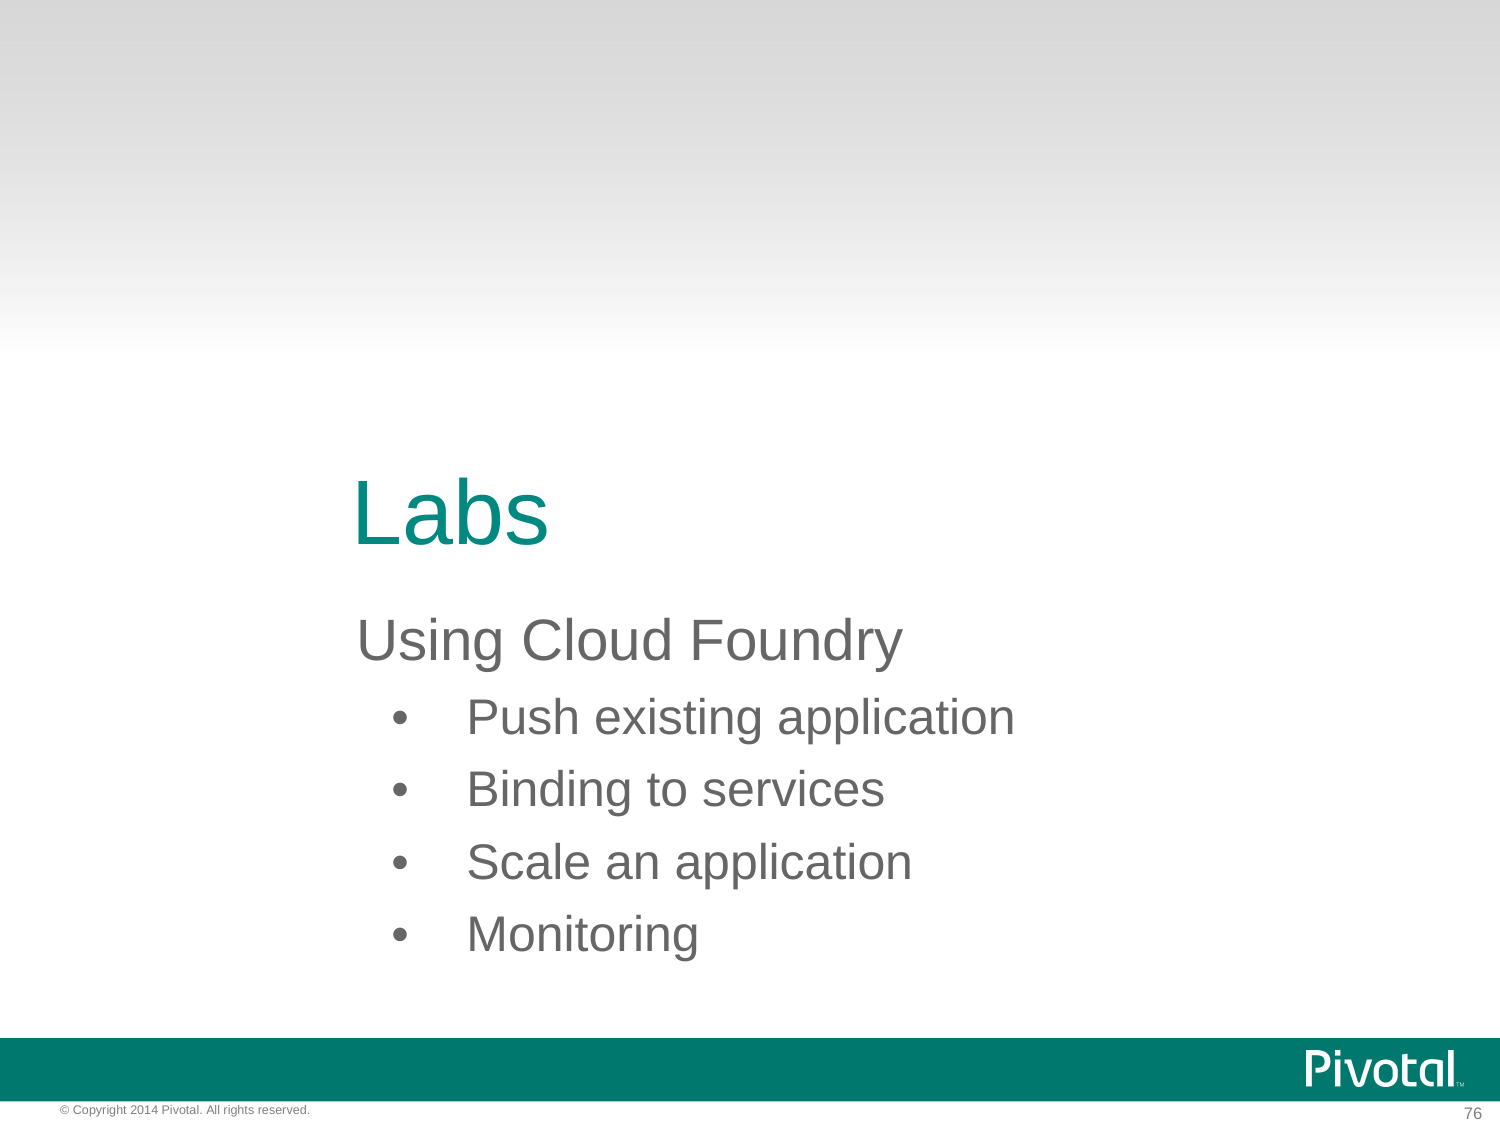

# Labs
Using Cloud Foundry
•	Push existing application
•	Binding to services
•	Scale an application
•	Monitoring